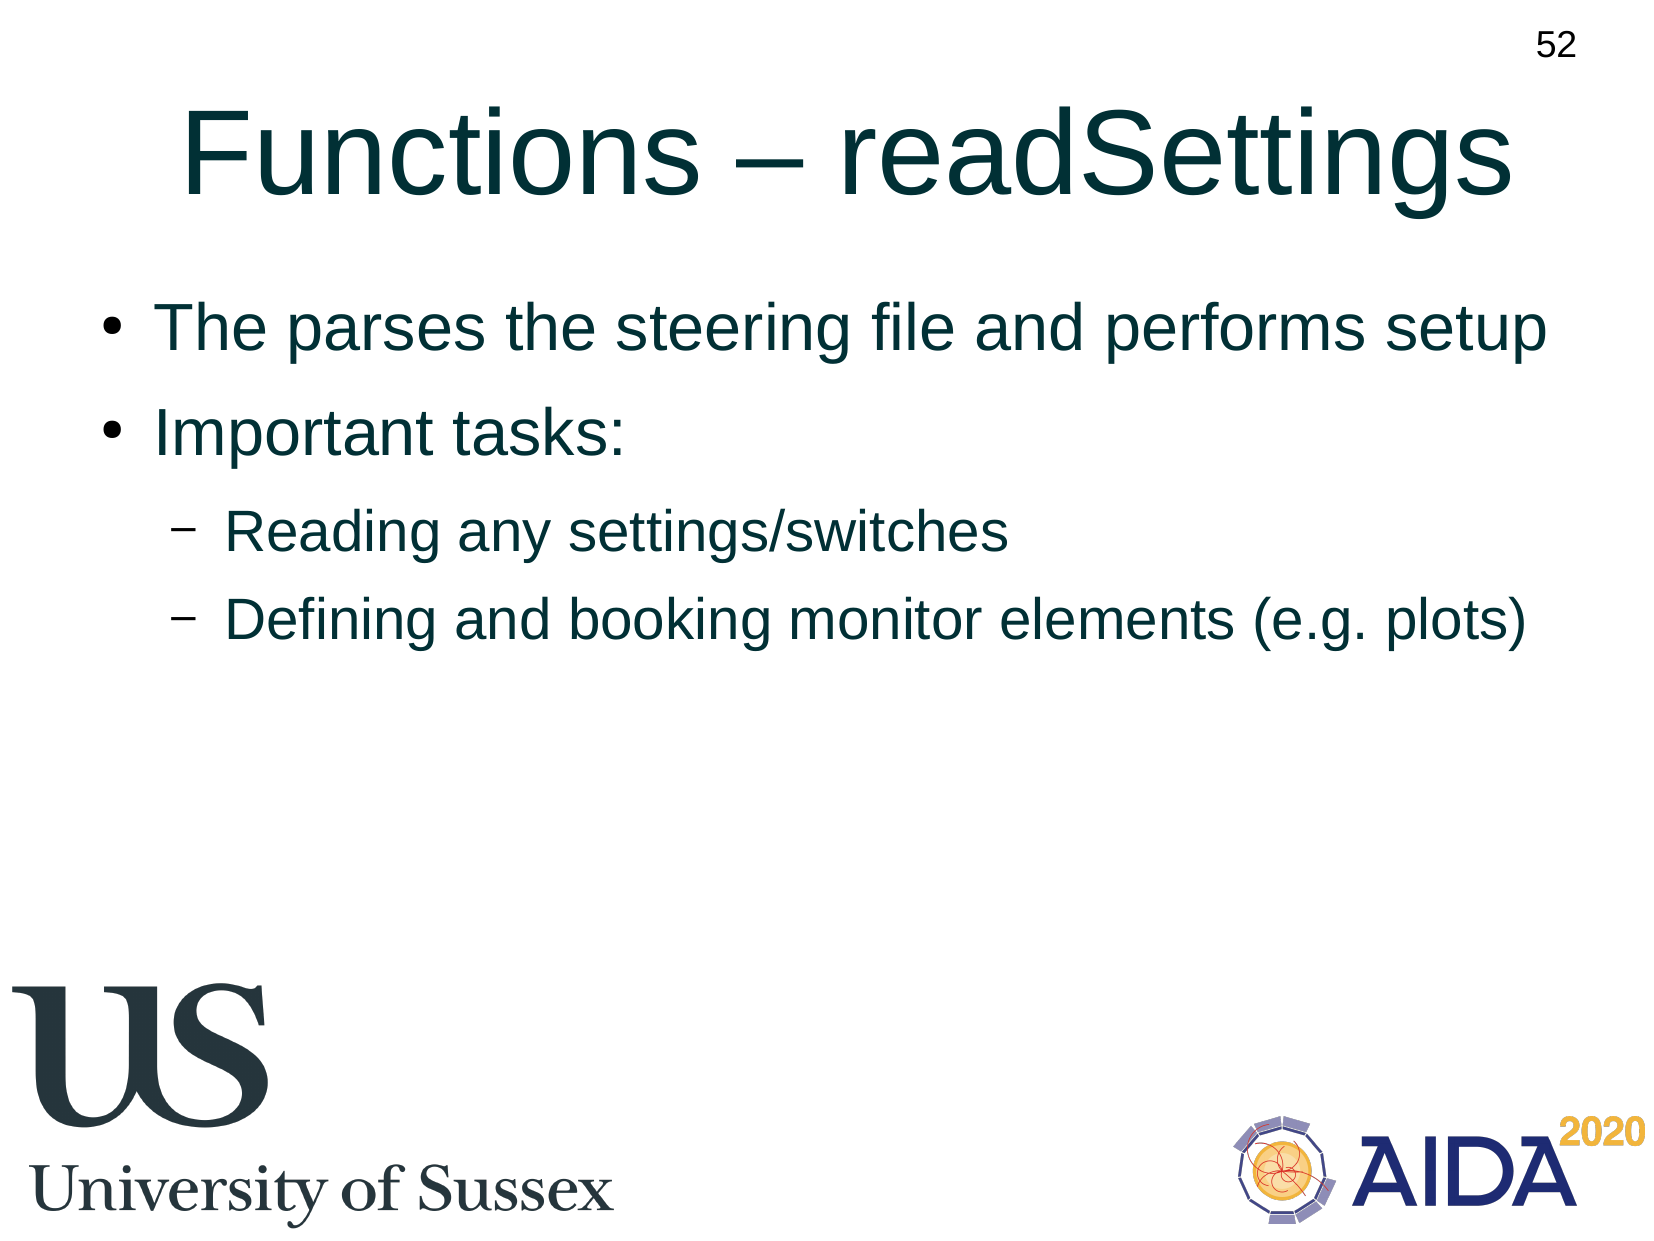

# Functions – readSettings
The parses the steering file and performs setup
Important tasks:
Reading any settings/switches
Defining and booking monitor elements (e.g. plots)